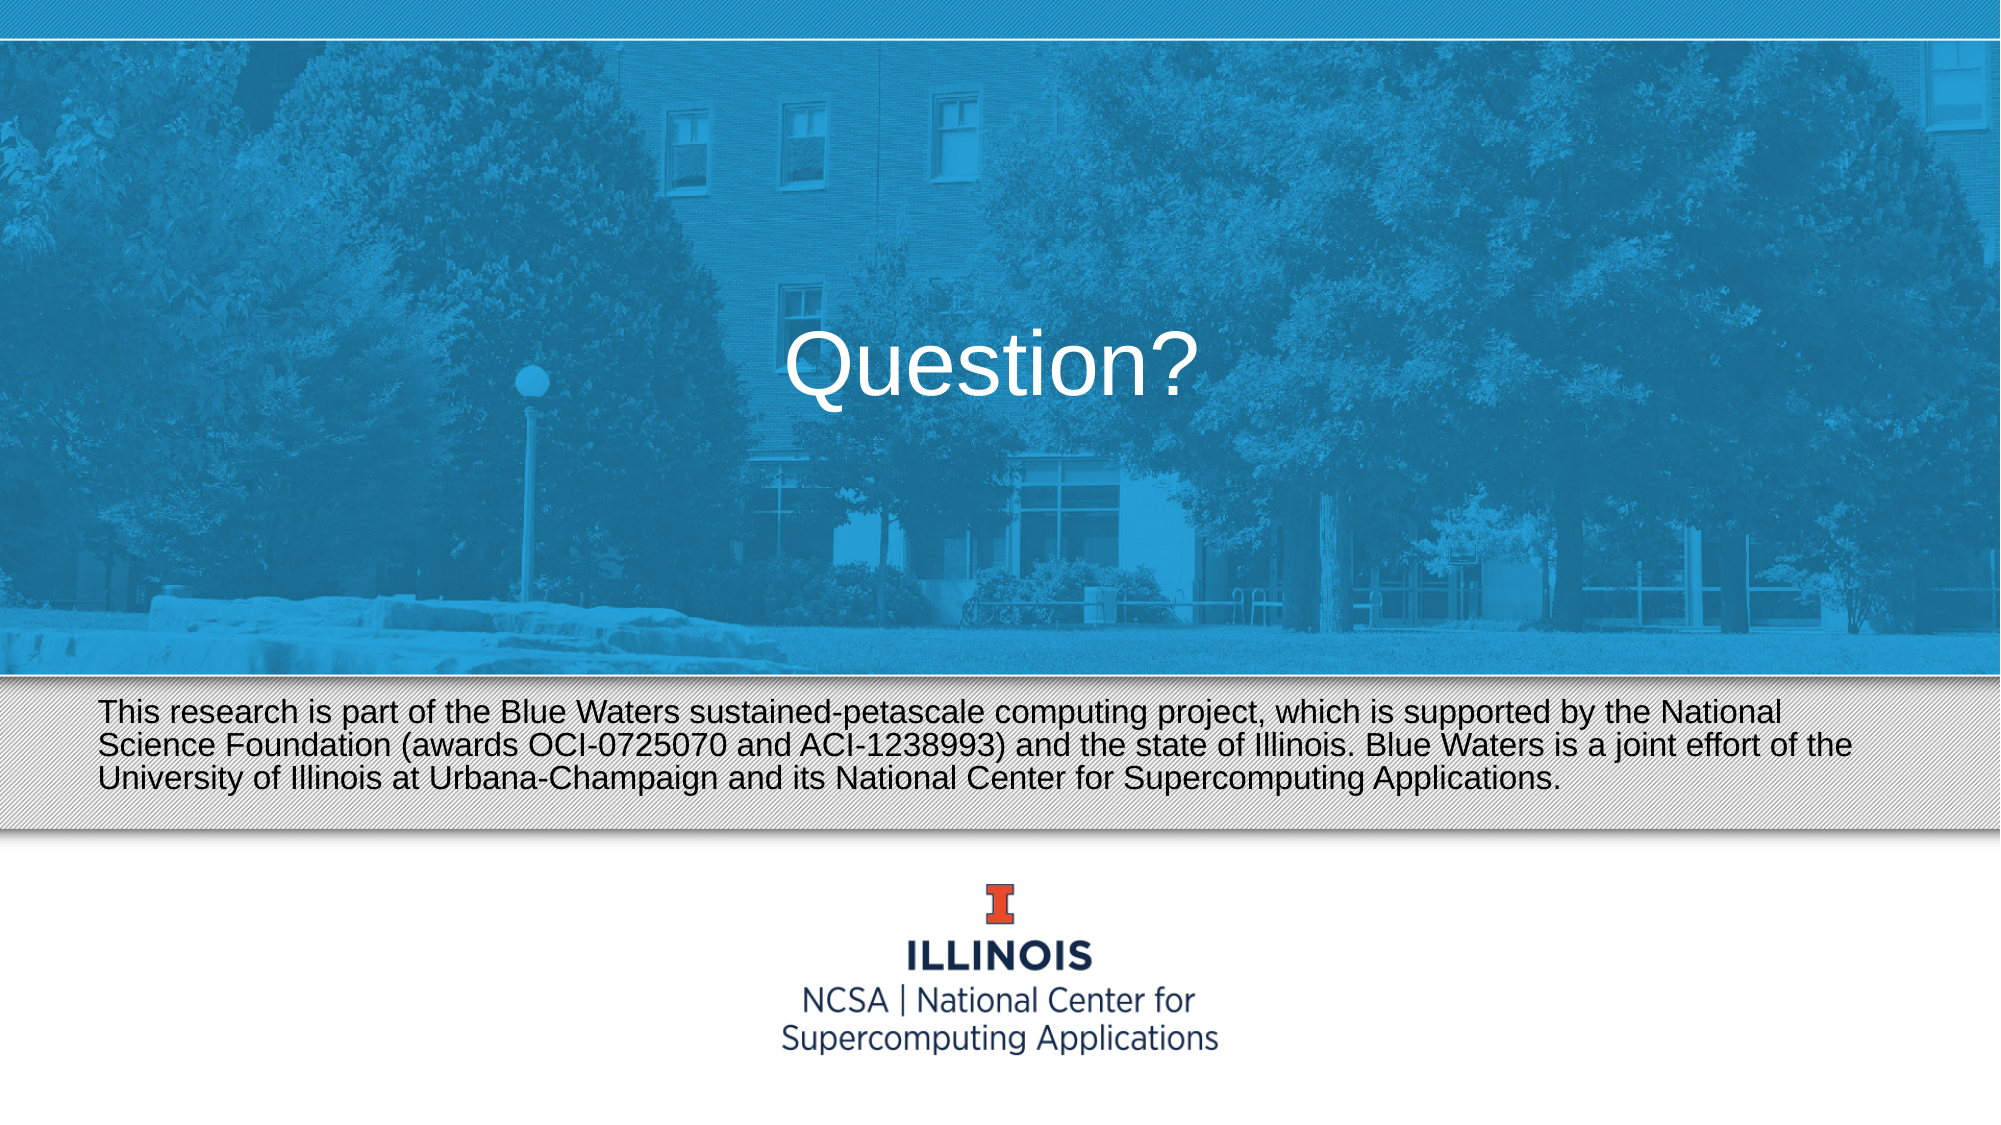

# Question?
This research is part of the Blue Waters sustained-petascale computing project, which is supported by the National Science Foundation (awards OCI-0725070 and ACI-1238993) and the state of Illinois. Blue Waters is a joint effort of the University of Illinois at Urbana-Champaign and its National Center for Supercomputing Applications.